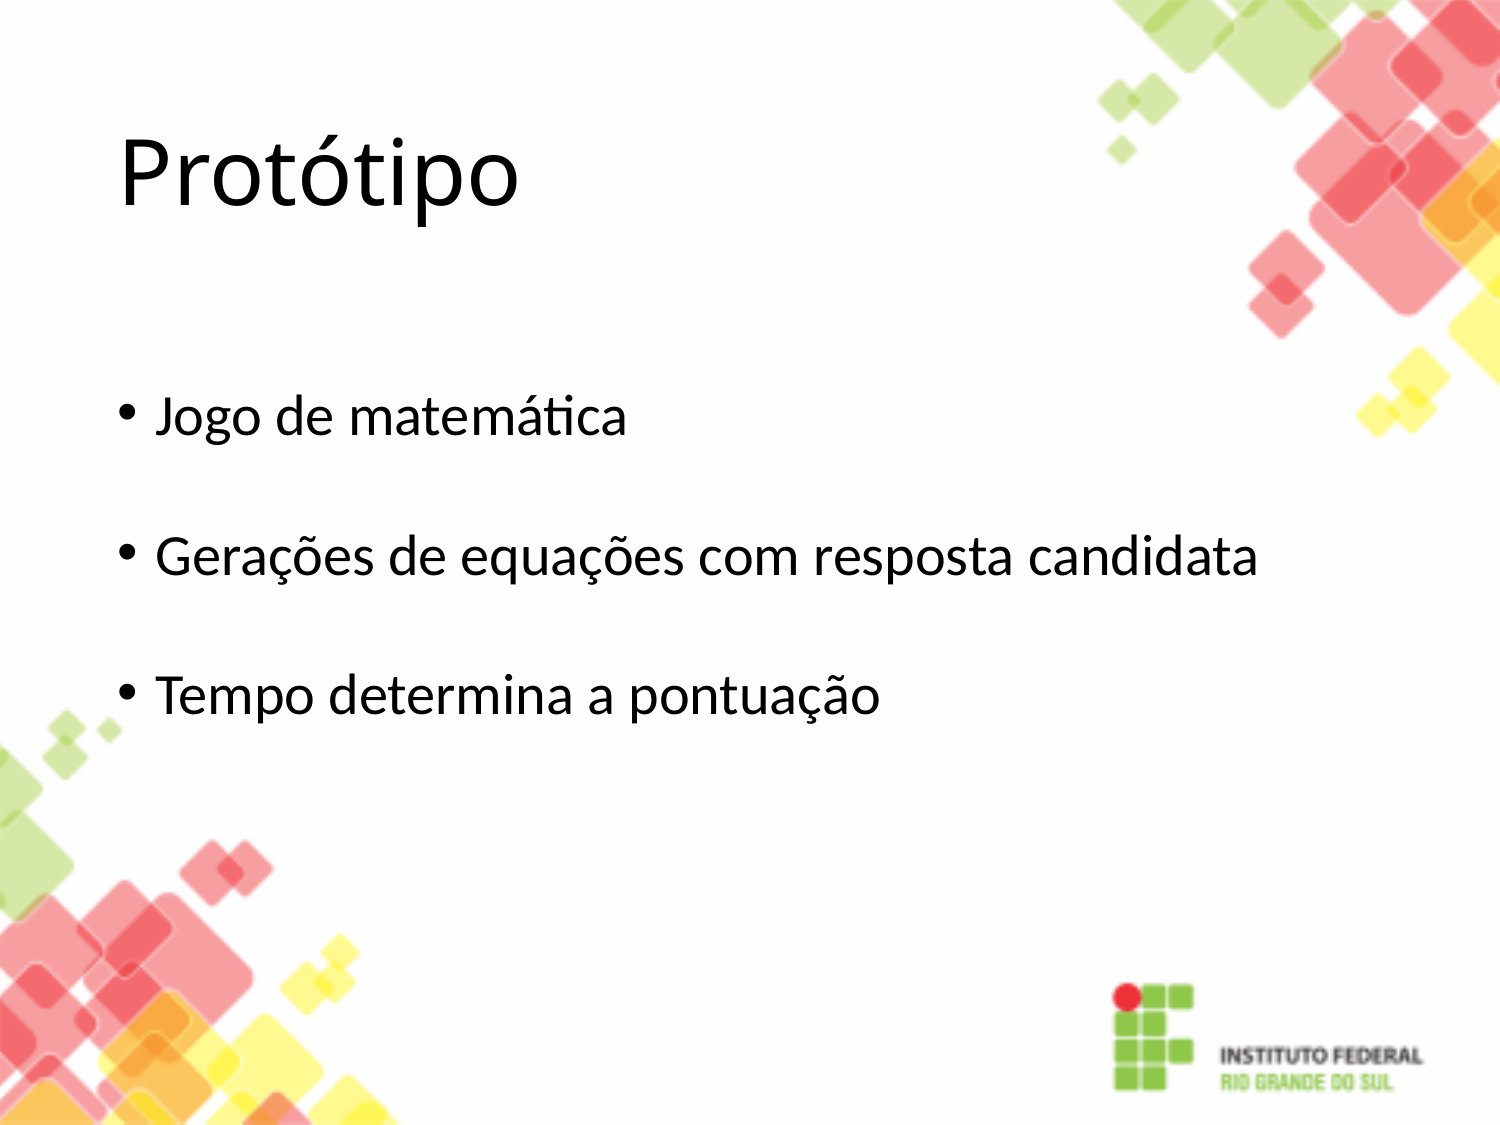

Protótipo
Jogo de matemática
Gerações de equações com resposta candidata
Tempo determina a pontuação